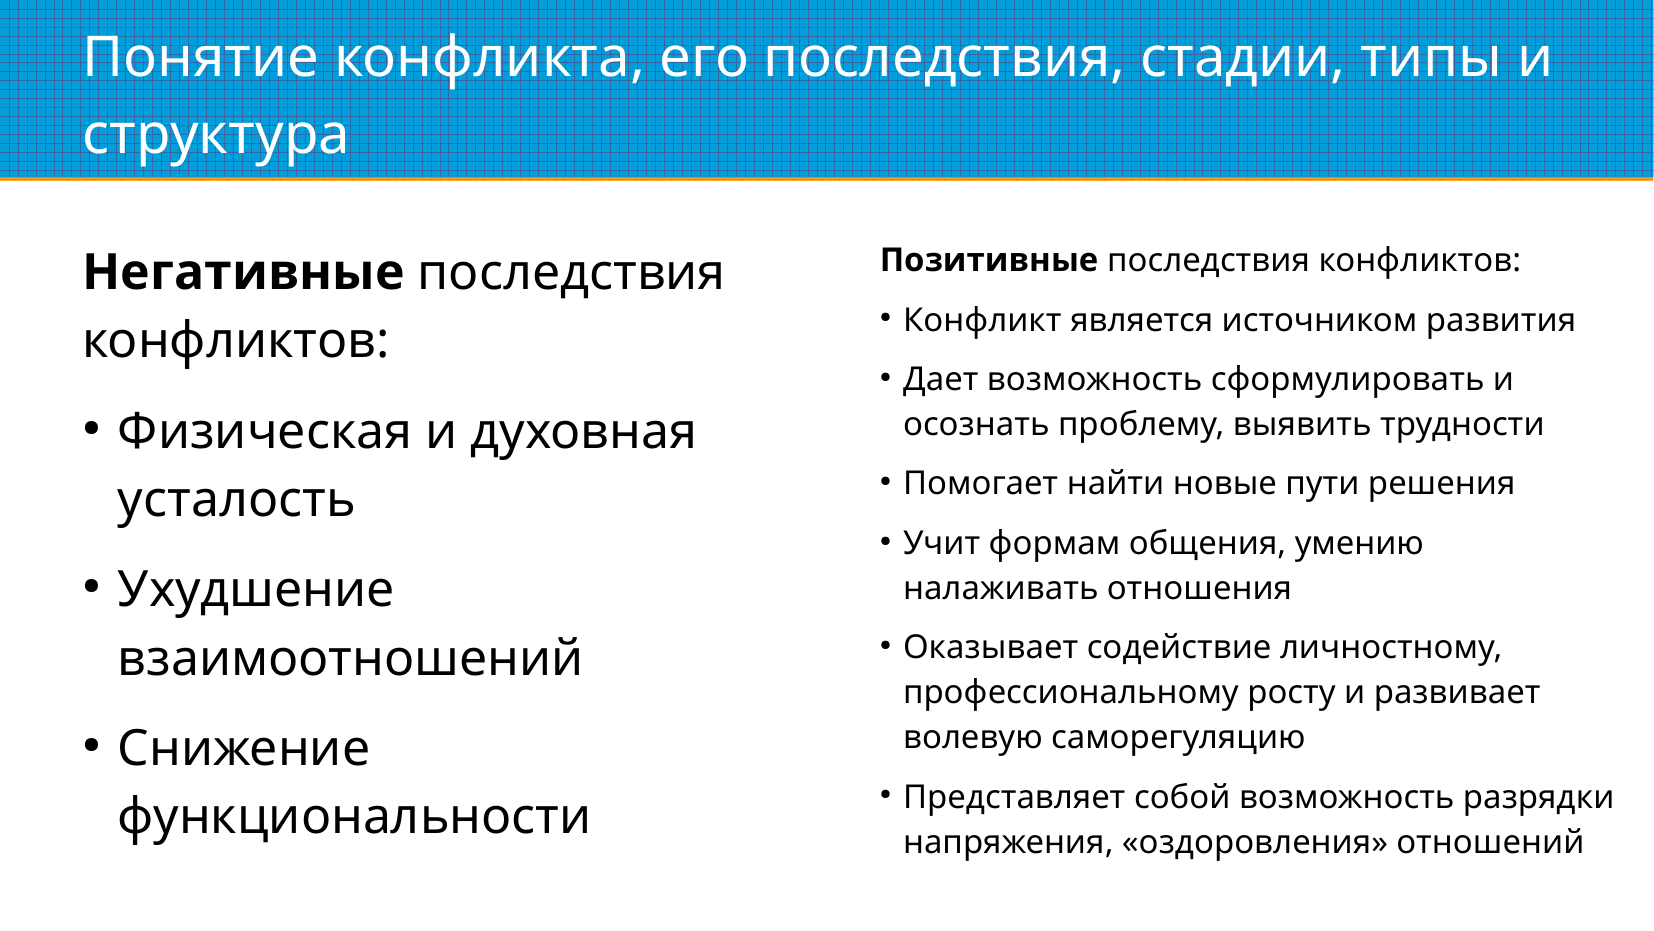

# Понятие конфликта, его последствия, стадии, типы и структура
Негативные последствия конфликтов:
Физическая и духовная усталость
Ухудшение взаимоотношений
Снижение функциональности
Позитивные последствия конфликтов:
Конфликт является источником развития
Дает возможность сформулировать и осознать проблему, выявить трудности
Помогает найти новые пути решения
Учит формам общения, умению налаживать отношения
Оказывает содействие личностному, профессиональному росту и развивает волевую саморегуляцию
Представляет собой возможность разрядки напряжения, «оздоровления» отношений